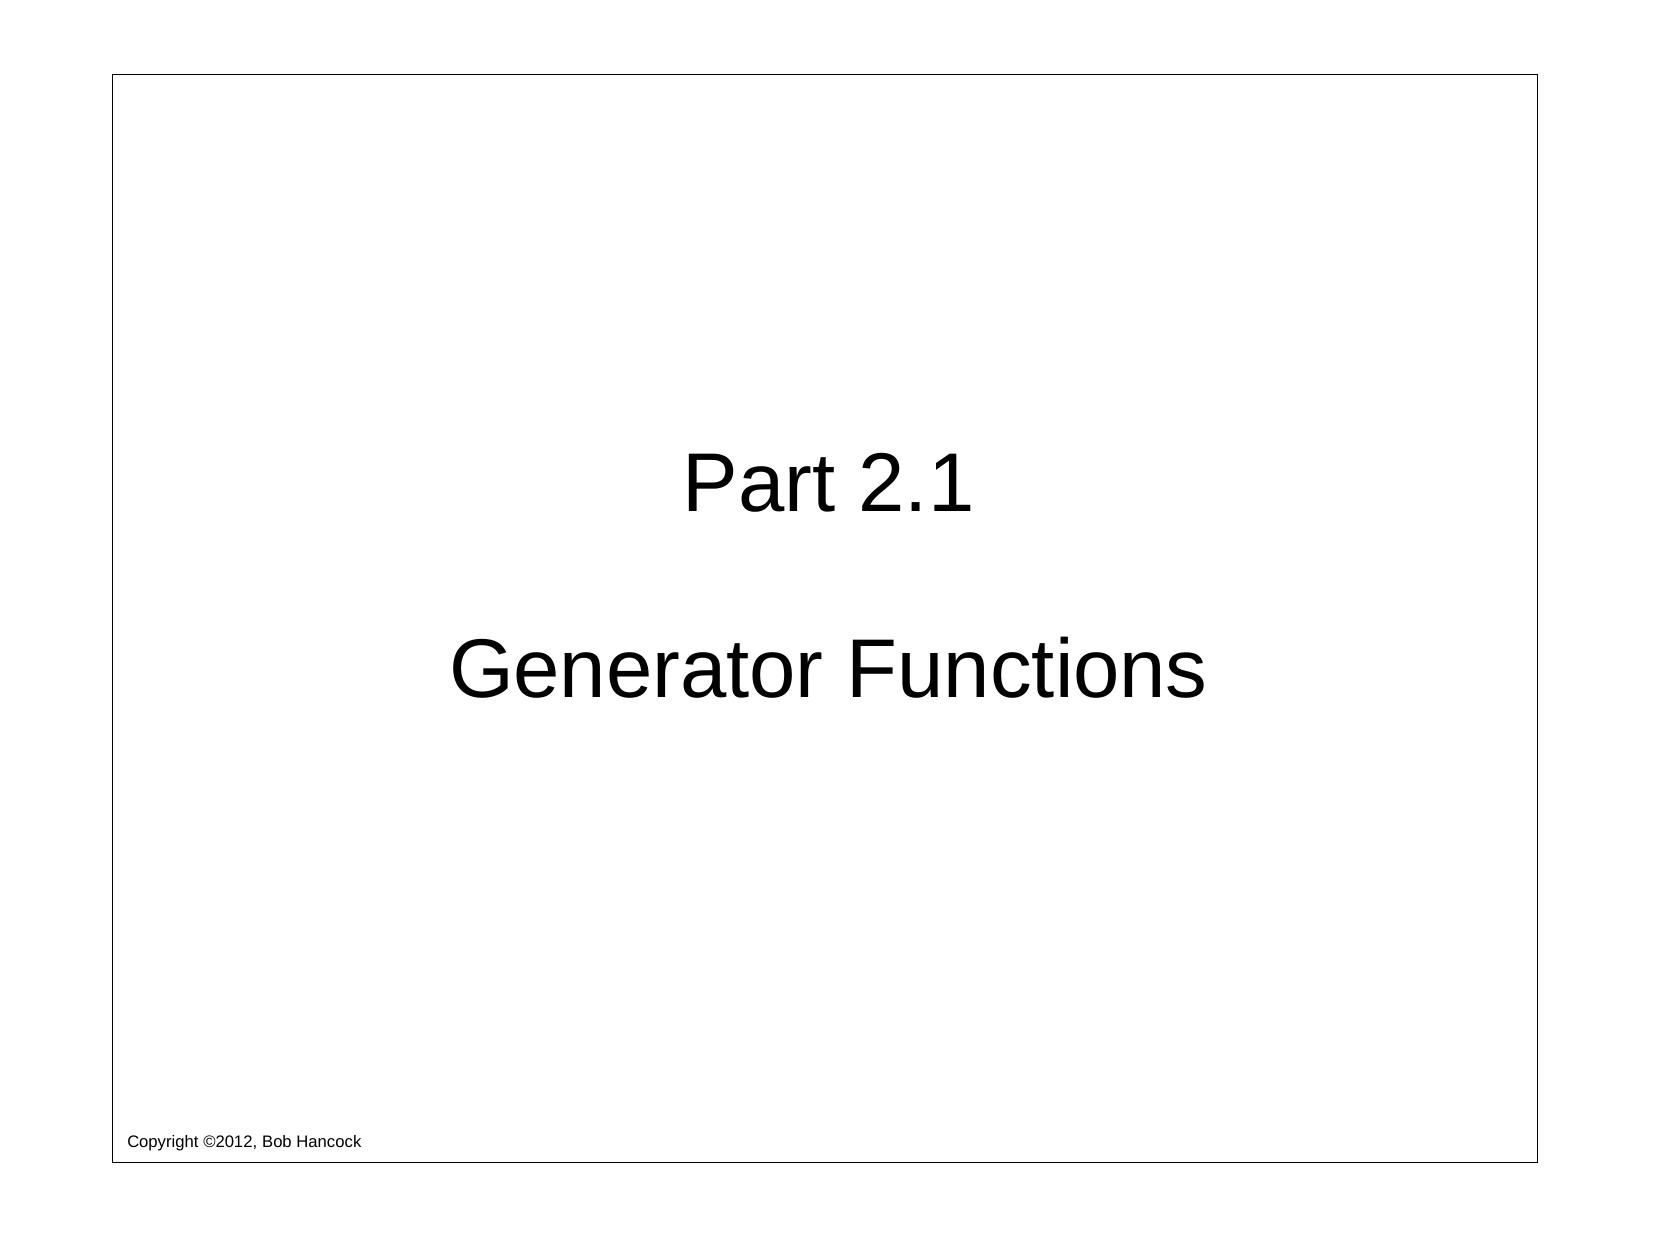

# Part 2.1 Generator Functions
Copyright ©2012, Bob Hancock